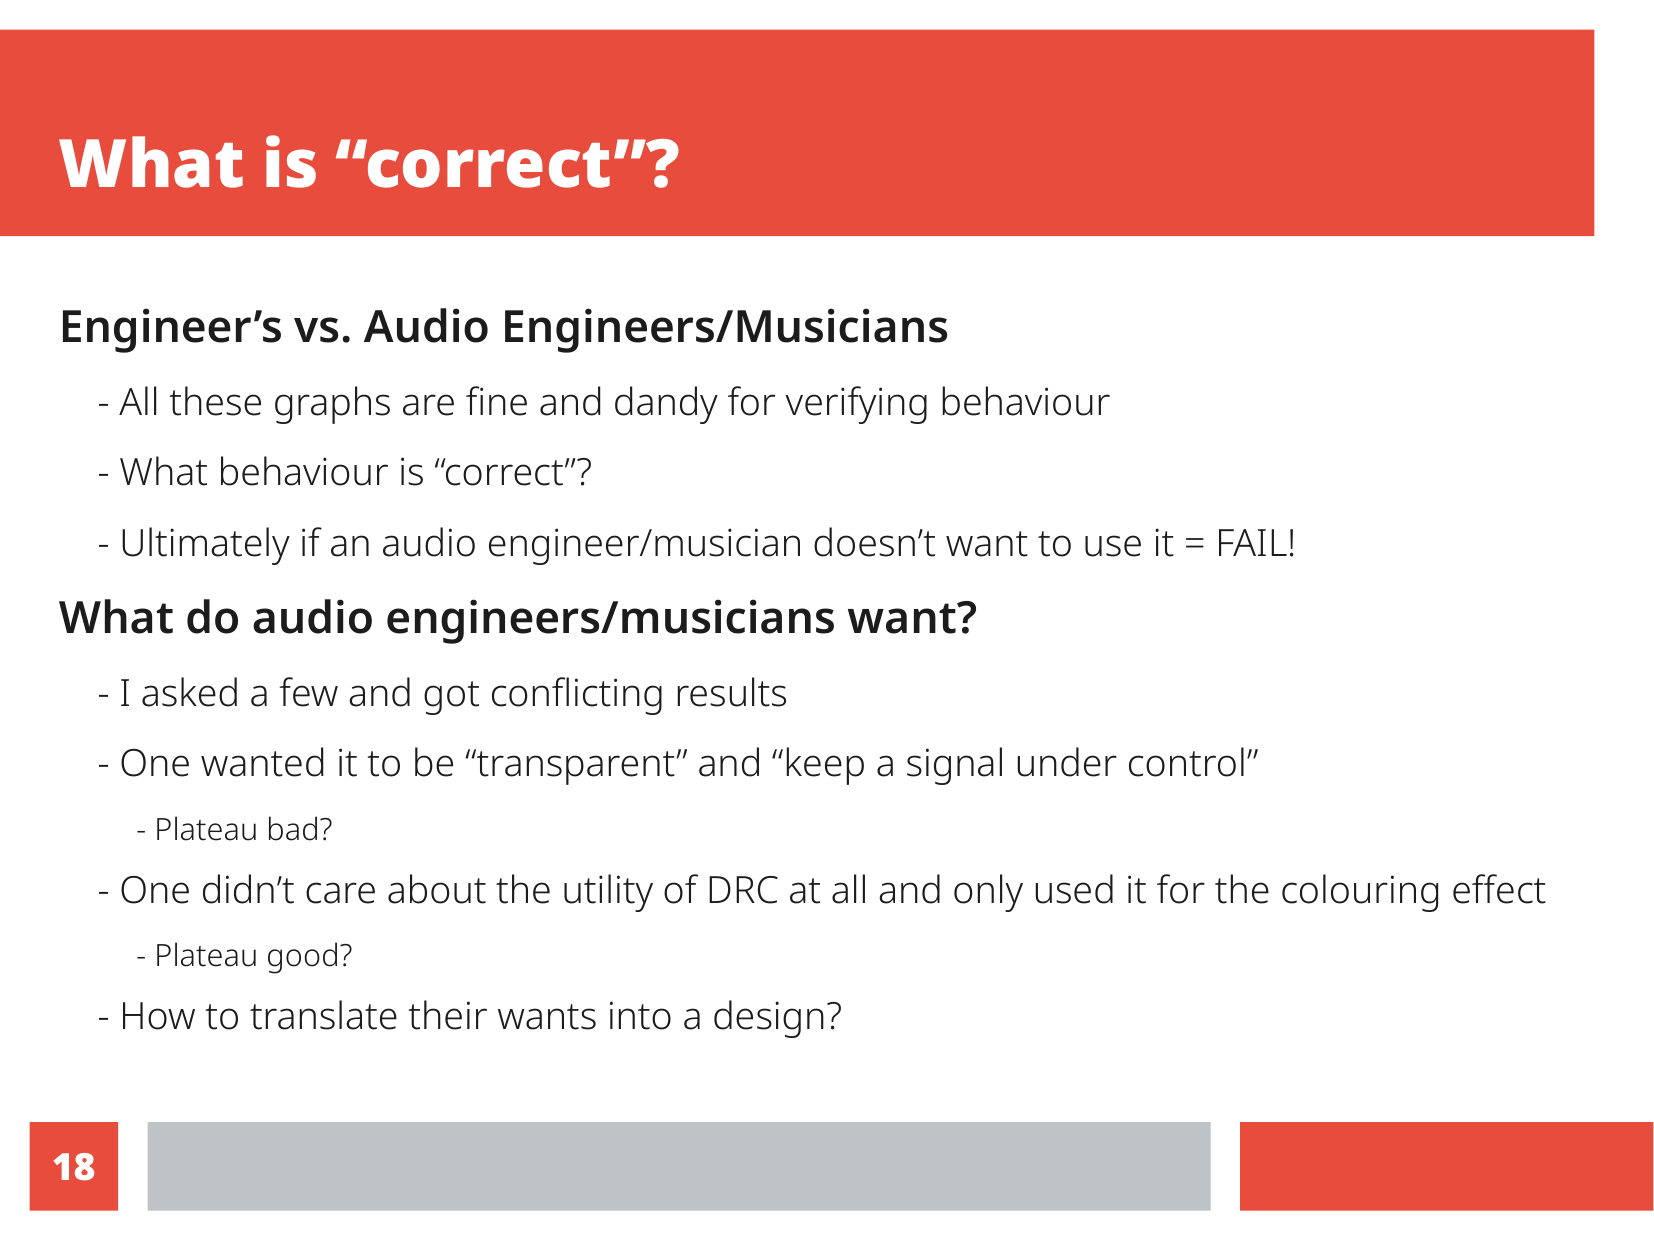

# What is “correct”?
Engineer’s vs. Audio Engineers/Musicians
- All these graphs are fine and dandy for verifying behaviour
- What behaviour is “correct”?
- Ultimately if an audio engineer/musician doesn’t want to use it = FAIL!
What do audio engineers/musicians want?
- I asked a few and got conflicting results
- One wanted it to be “transparent” and “keep a signal under control”
- Plateau bad?
- One didn’t care about the utility of DRC at all and only used it for the colouring effect
- Plateau good?
- How to translate their wants into a design?
18